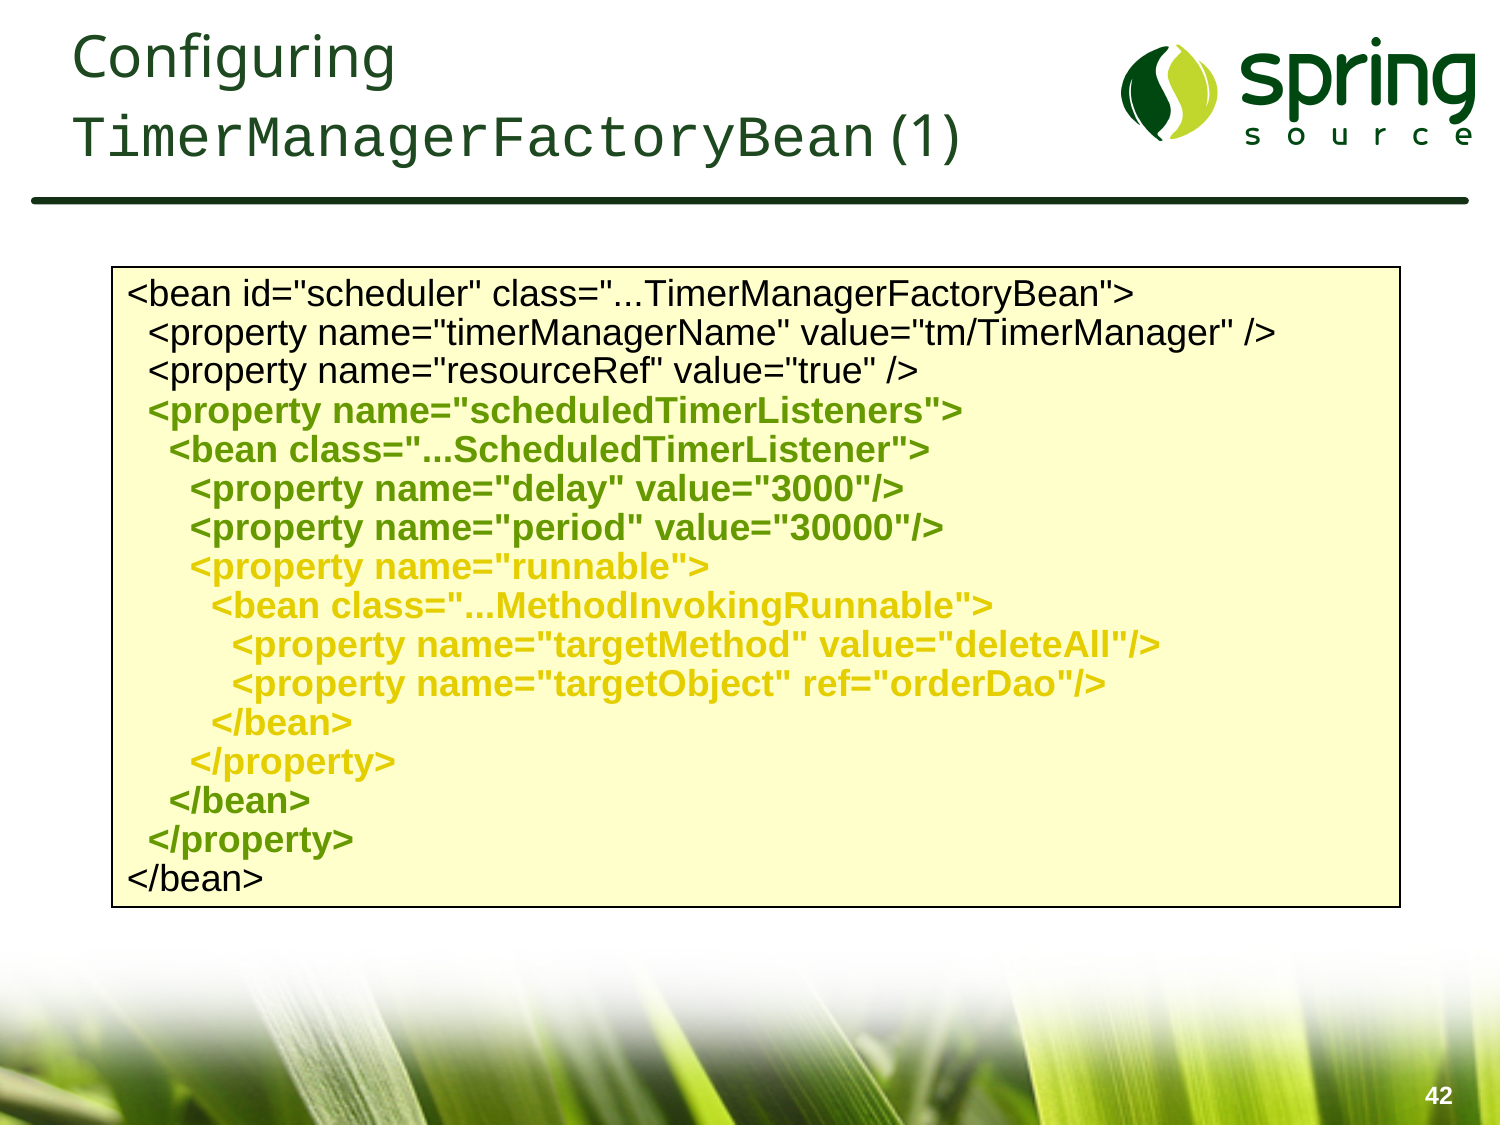

# Configuring TimerManagerFactoryBean (1)
<bean id="scheduler" class="...TimerManagerFactoryBean">
 <property name="timerManagerName" value="tm/TimerManager" />
 <property name="resourceRef" value="true" />
 <property name="scheduledTimerListeners">
 <bean class="...ScheduledTimerListener">
 <property name="delay" value="3000"/>
 <property name="period" value="30000"/>
 <property name="runnable">
 <bean class="...MethodInvokingRunnable">
 <property name="targetMethod" value="deleteAll"/>
 <property name="targetObject" ref="orderDao"/>
 </bean>
 </property>
 </bean>
 </property>
</bean>